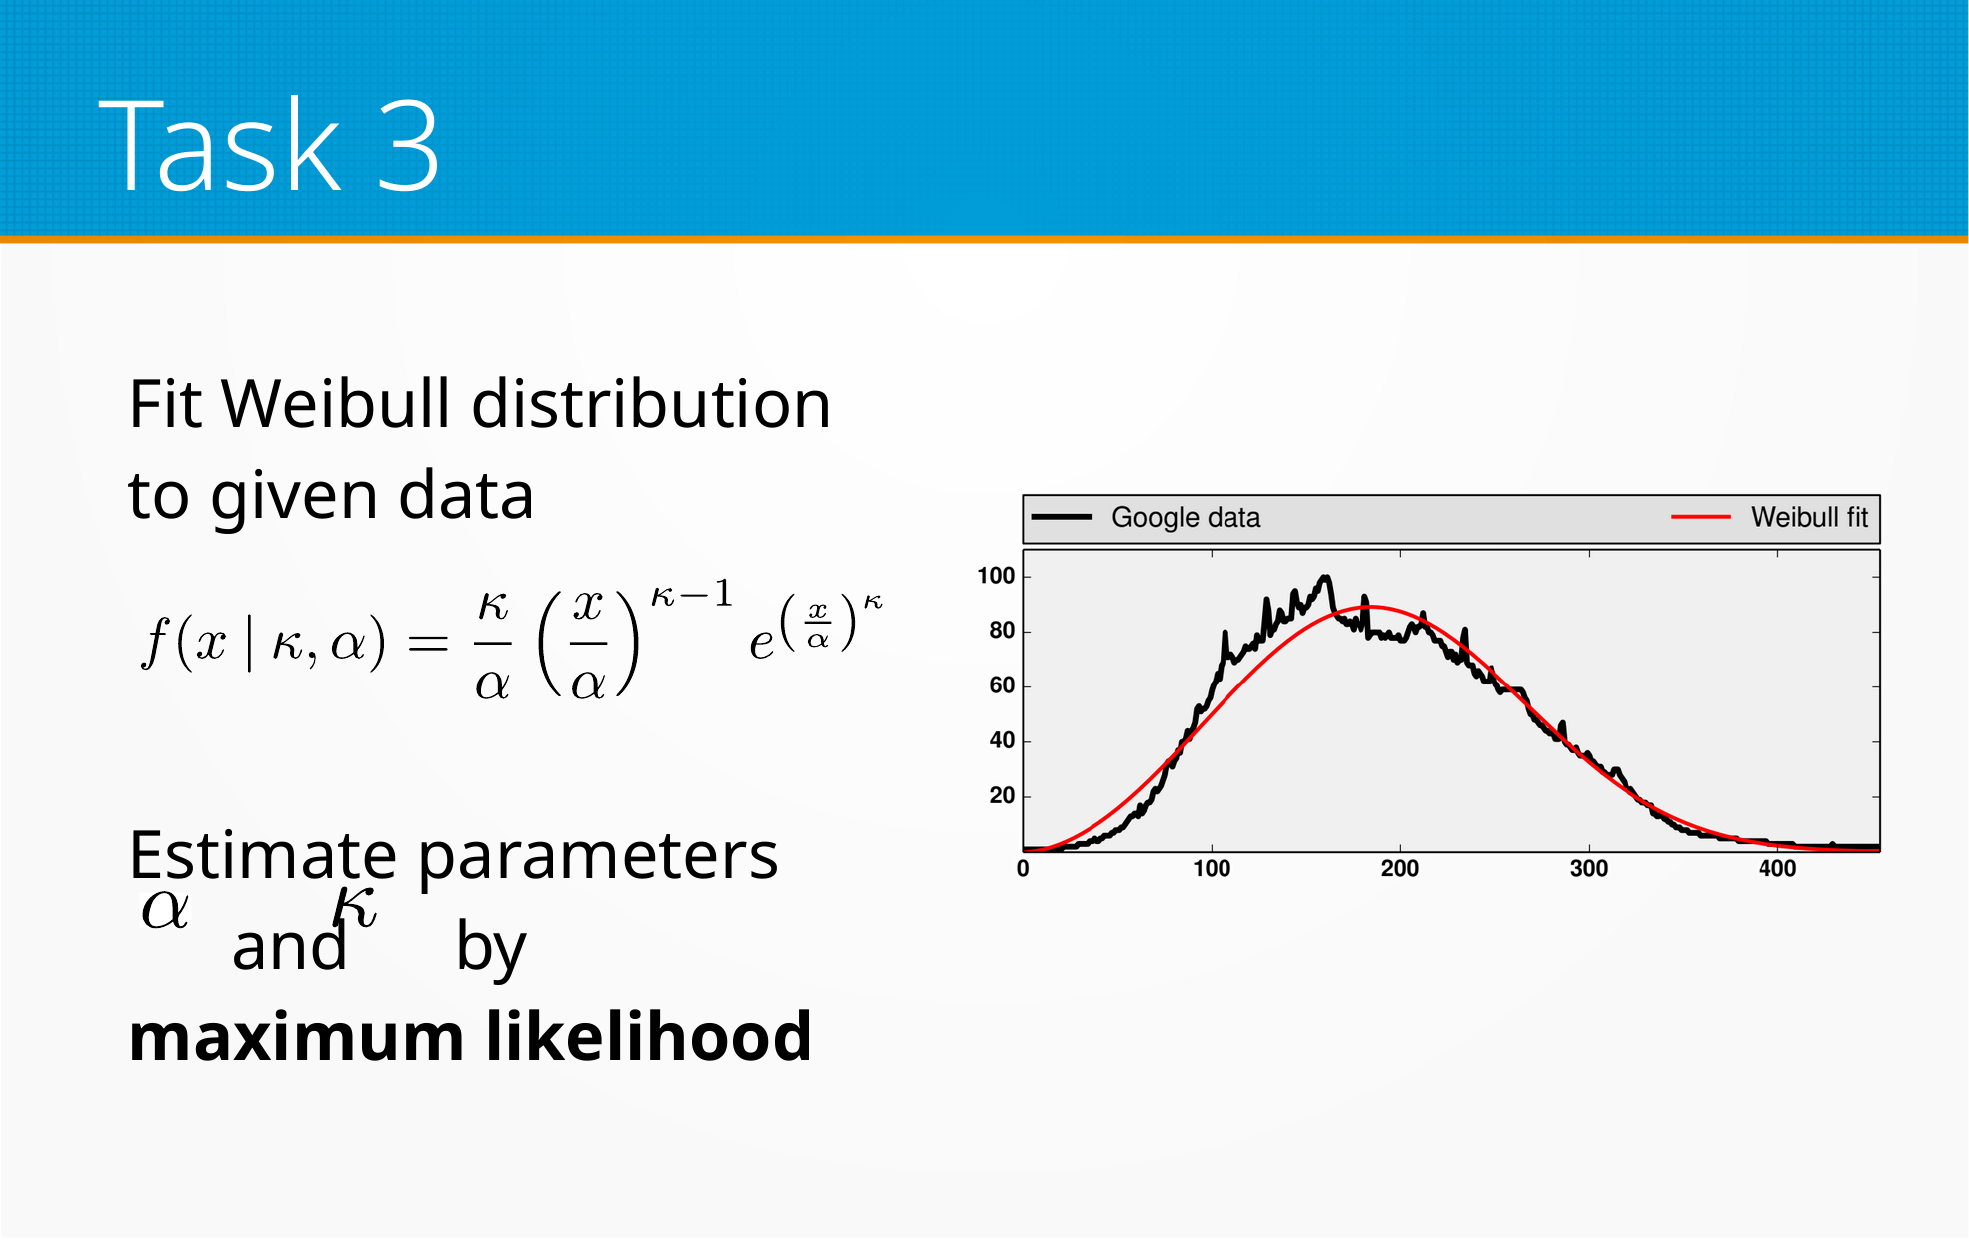

Task 3
# Fit Weibull distribution to given data
Estimate parameters
 and by
maximum likelihood